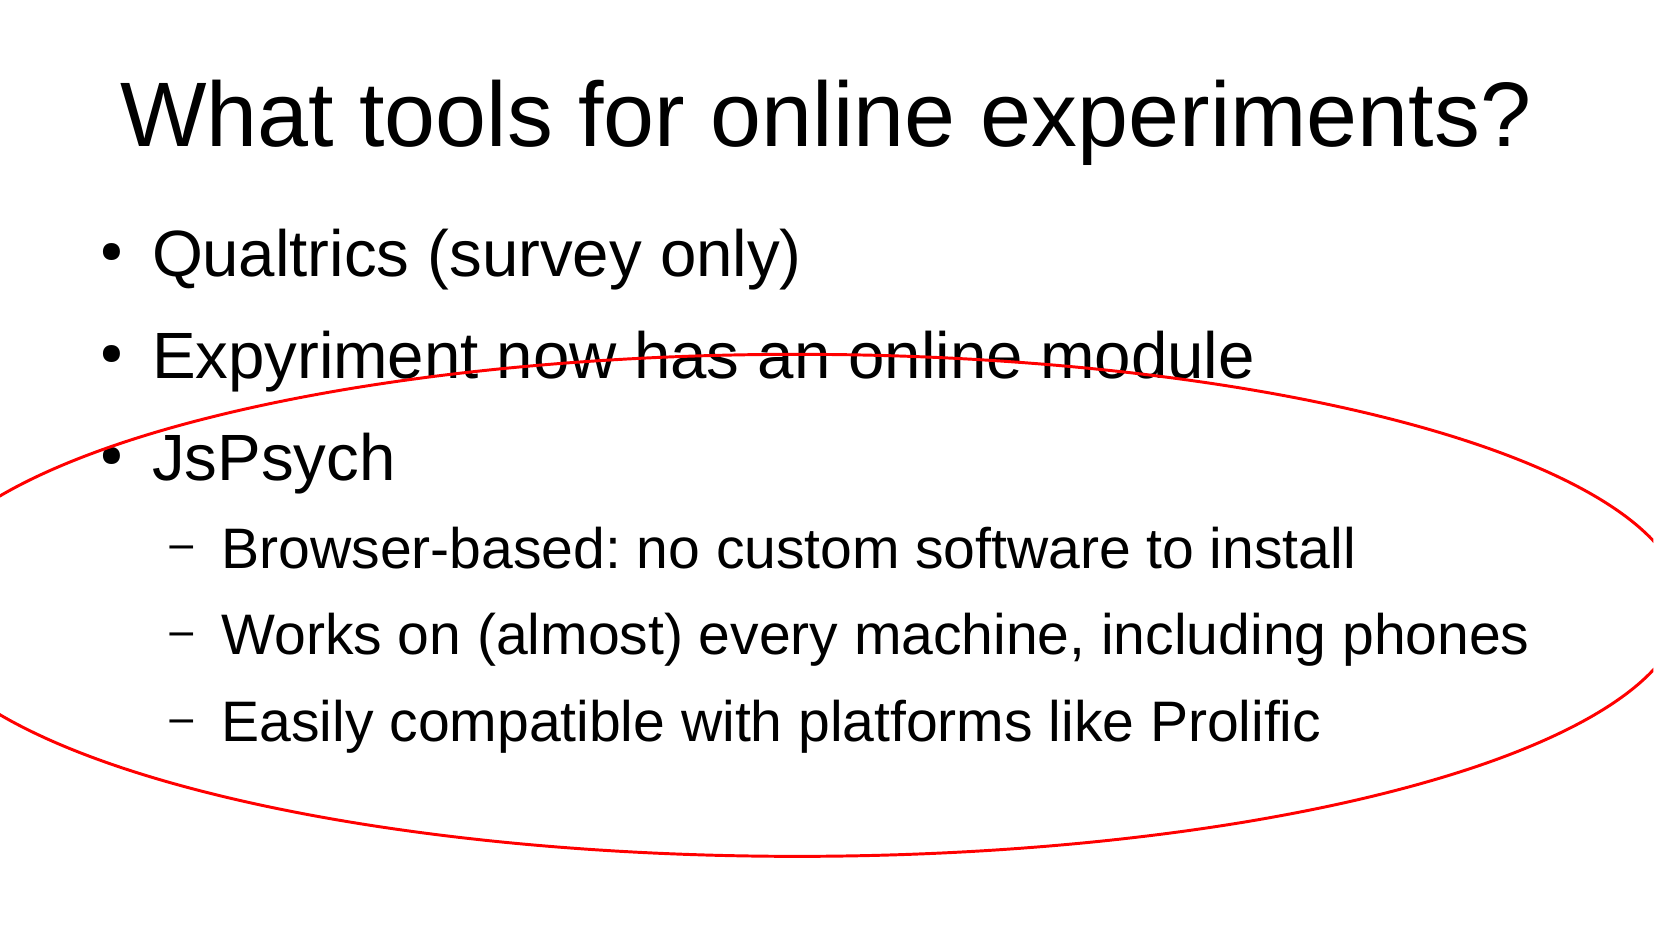

# What tools for online experiments?
Qualtrics (survey only)
Expyriment now has an online module
JsPsych
Browser-based: no custom software to install
Works on (almost) every machine, including phones
Easily compatible with platforms like Prolific